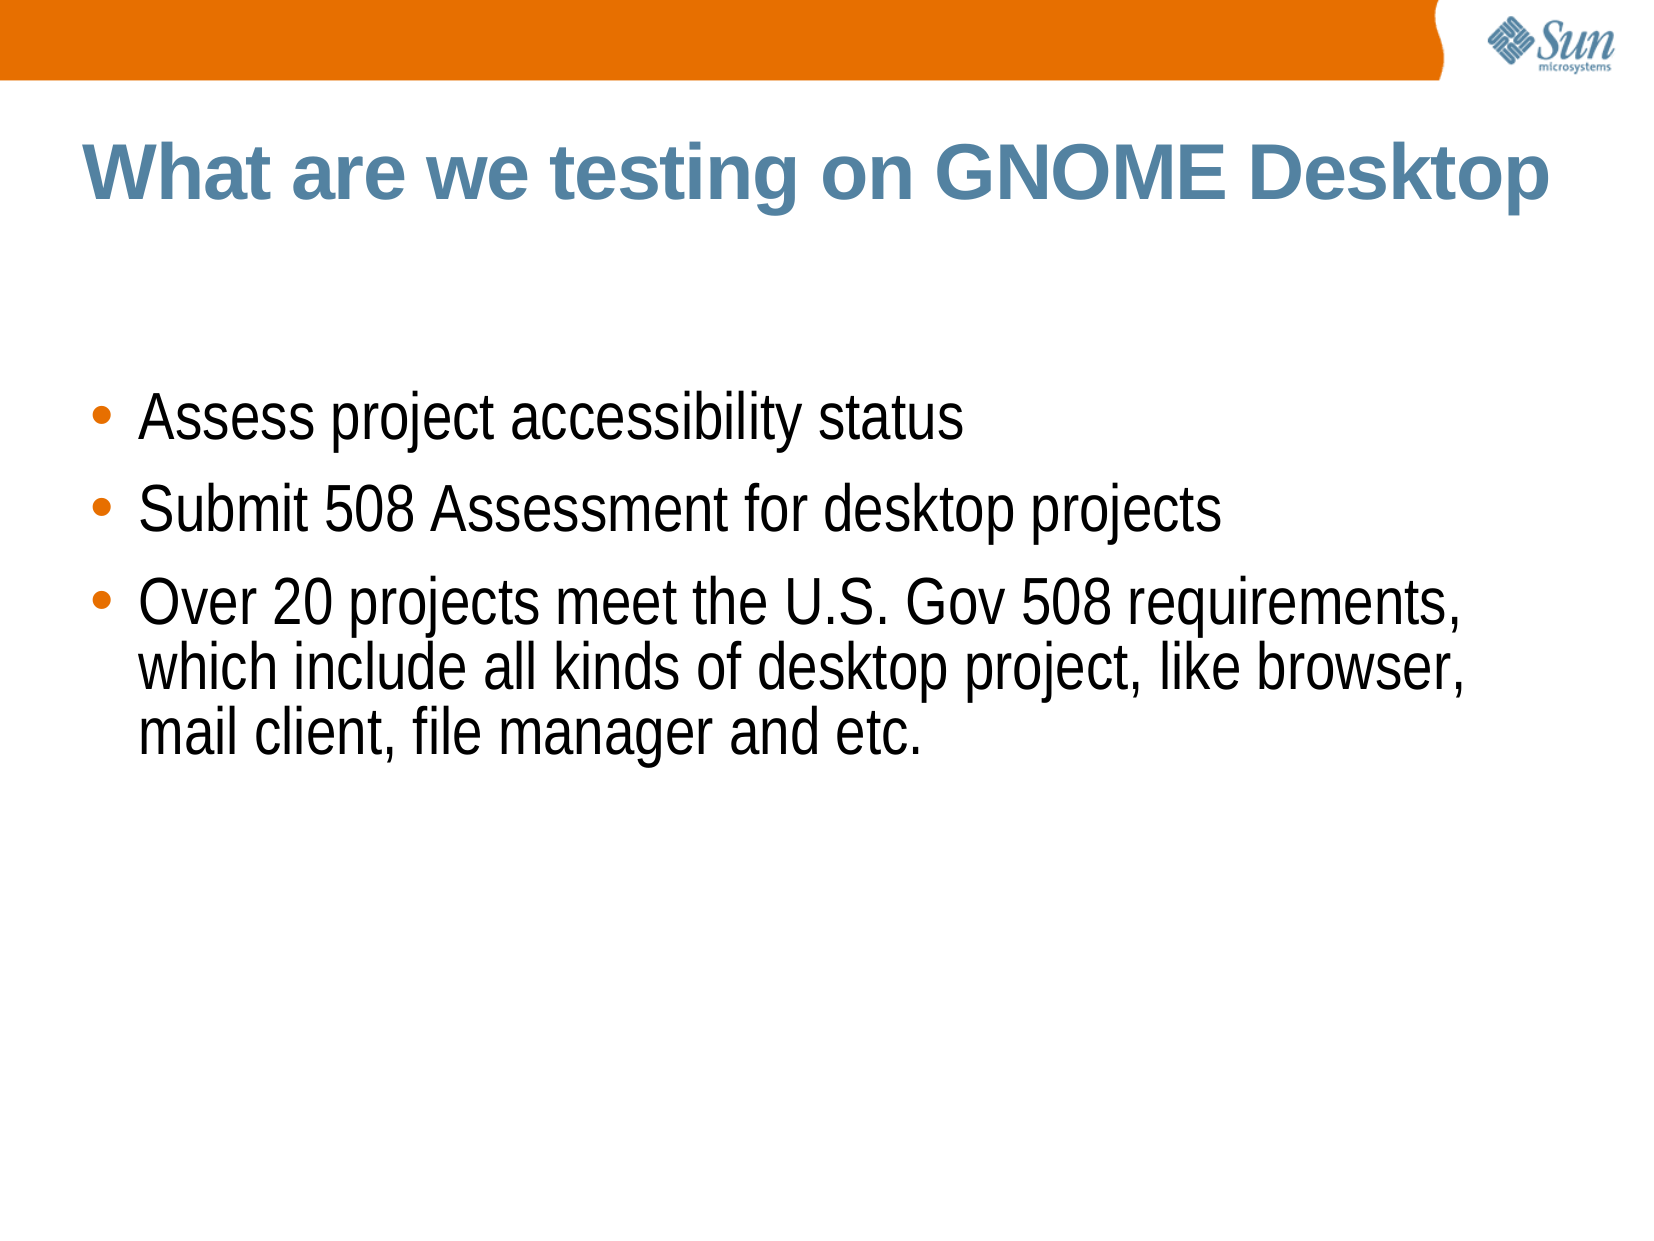

# What are we testing on GNOME Desktop
Assess project accessibility status
Submit 508 Assessment for desktop projects
Over 20 projects meet the U.S. Gov 508 requirements, which include all kinds of desktop project, like browser, mail client, file manager and etc.